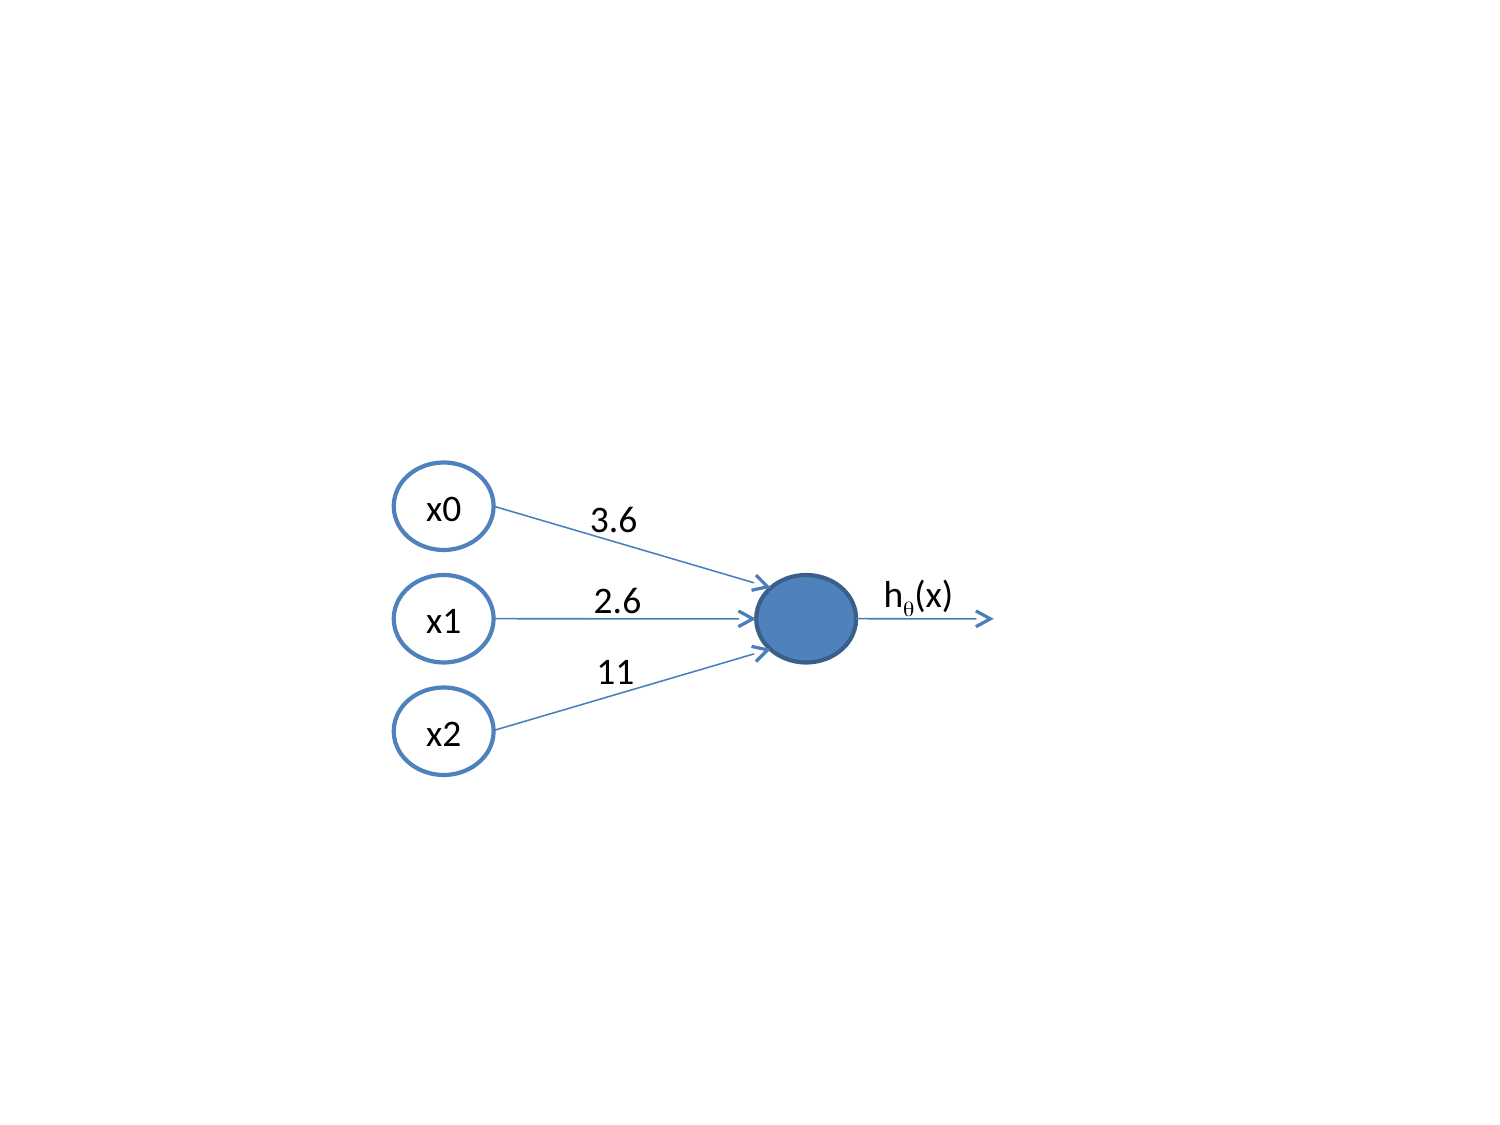

x0
3.6
h(x)
2.6
x1
11
x2